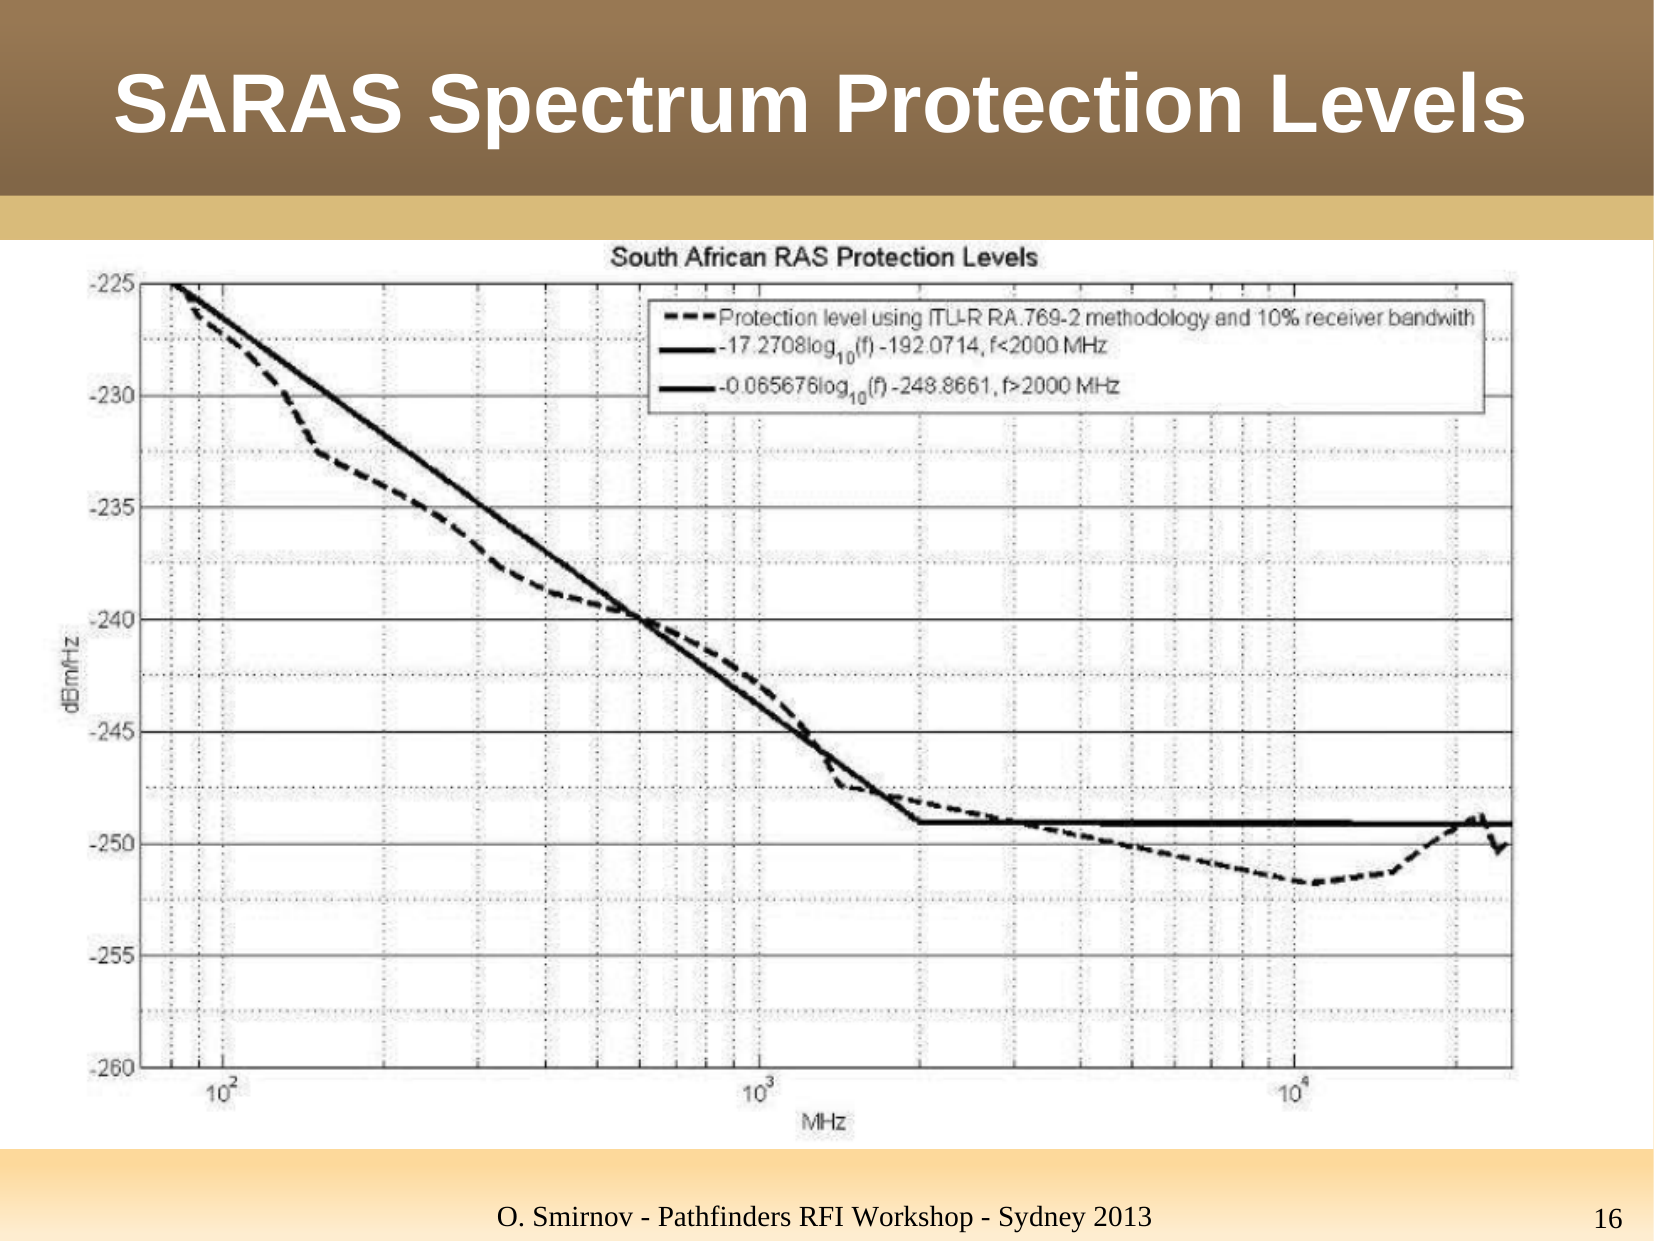

# SARAS Spectrum Protection Levels
O. Smirnov - Pathfinders RFI Workshop - Sydney 2013
16